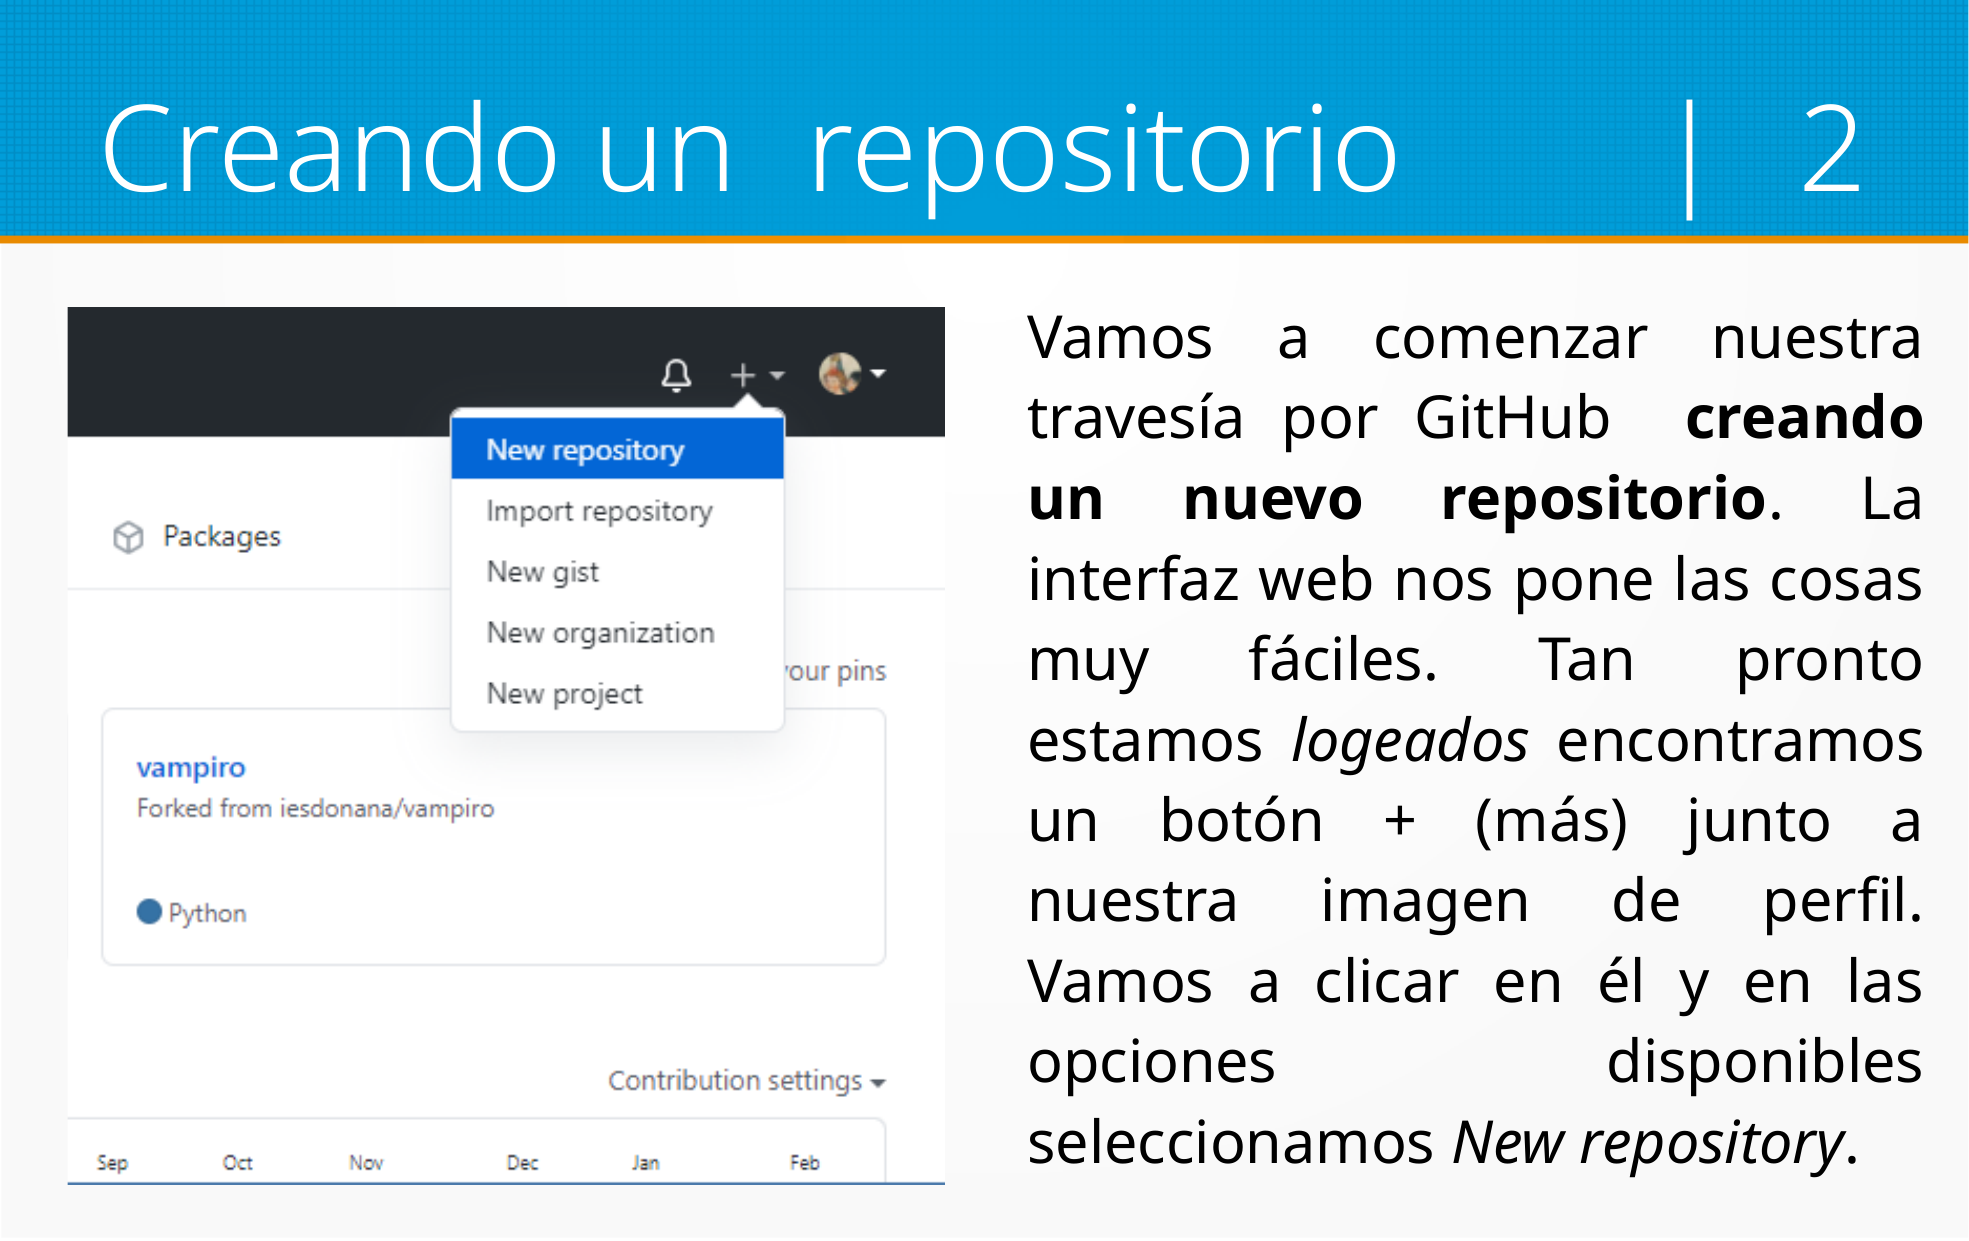

# Creando un 	repositorio				|		2
Vamos a comenzar nuestra travesía por GitHub creando un nuevo repositorio. La interfaz web nos pone las cosas muy fáciles. Tan pronto estamos logeados encontramos un botón + (más) junto a nuestra imagen de perfil. Vamos a clicar en él y en las opciones disponibles seleccionamos New repository.